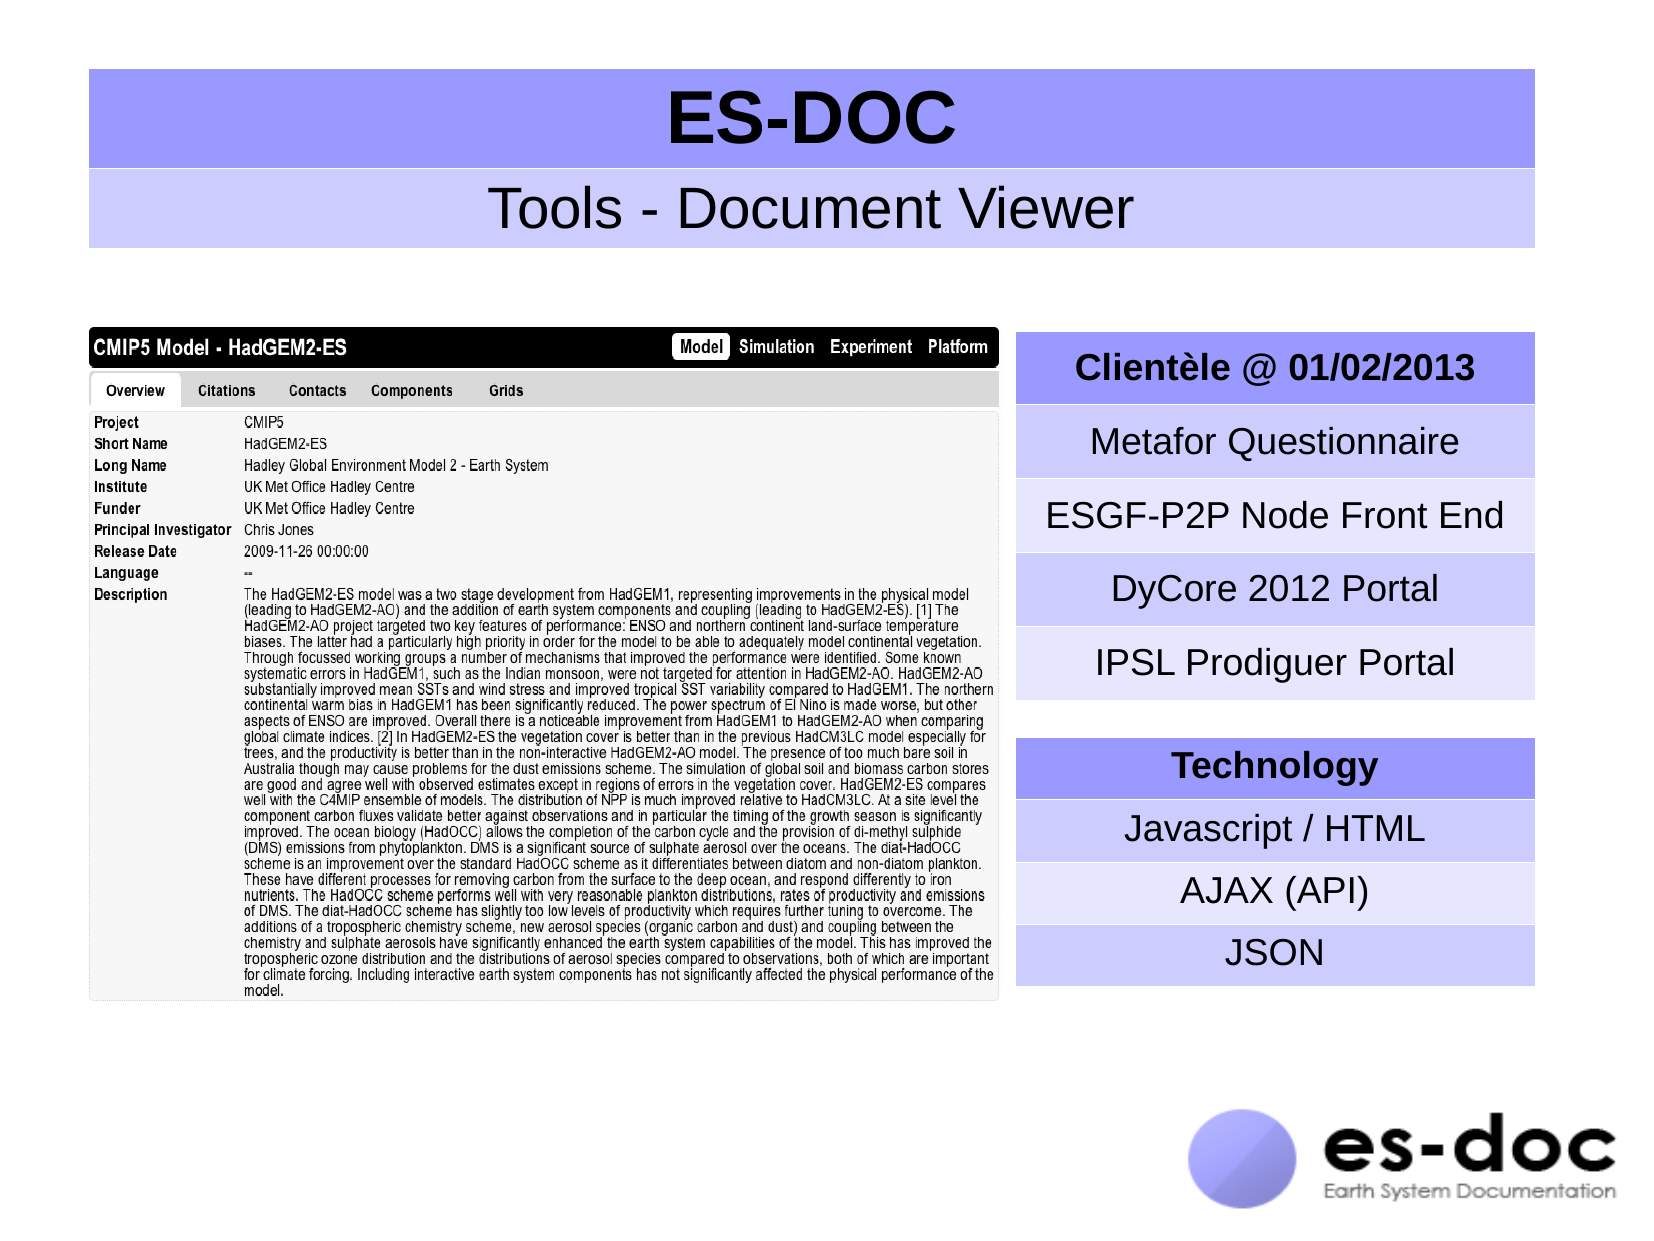

| ES-DOC |
| --- |
| Tools - Document Viewer |
| Clientèle @ 01/02/2013 |
| --- |
| Metafor Questionnaire |
| ESGF-P2P Node Front End |
| DyCore 2012 Portal |
| IPSL Prodiguer Portal |
| Technology |
| --- |
| Javascript / HTML |
| AJAX (API) |
| JSON |